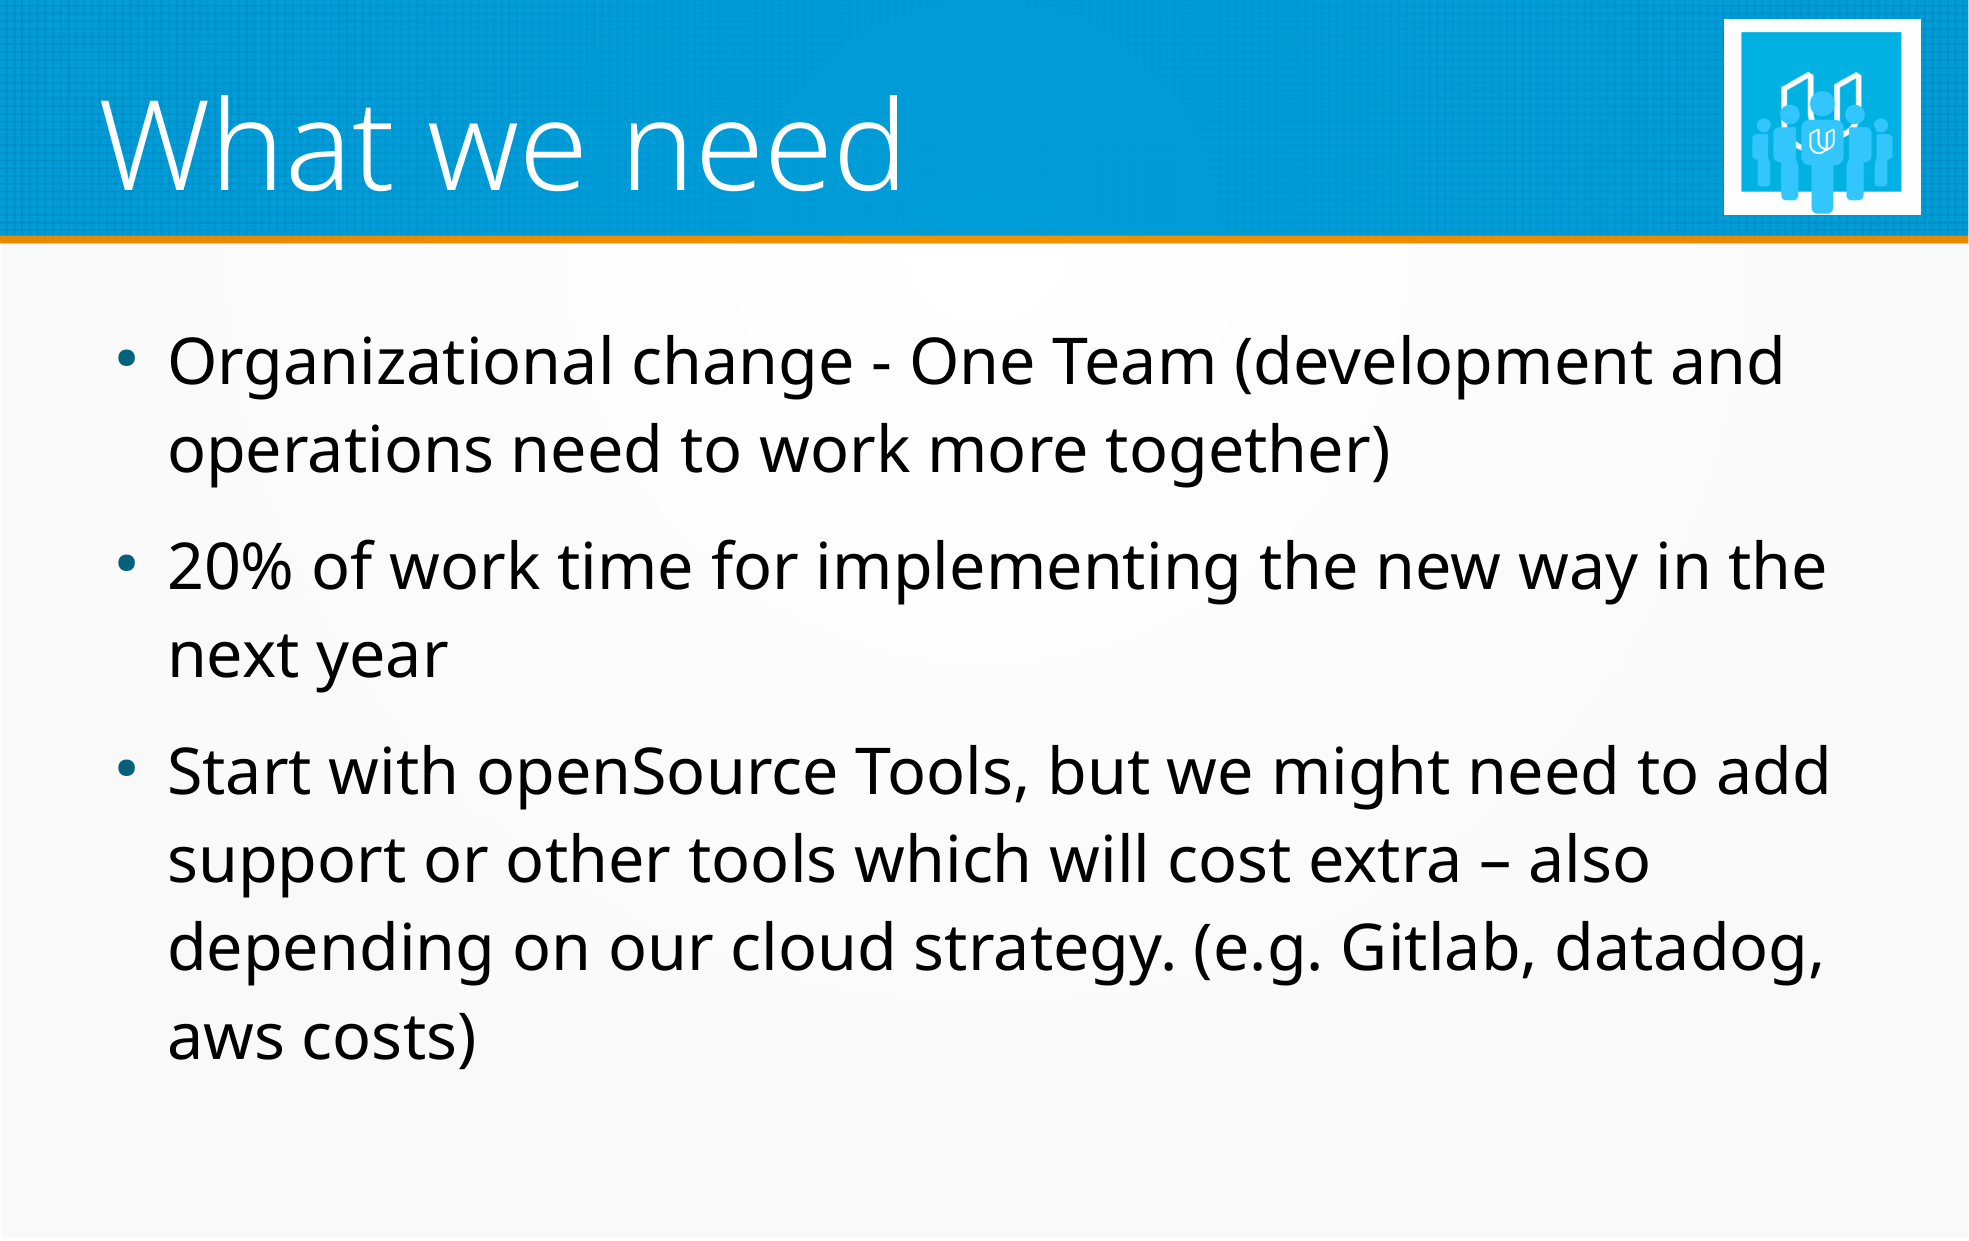

# What we need
Organizational change - One Team (development and operations need to work more together)
20% of work time for implementing the new way in the next year
Start with openSource Tools, but we might need to add support or other tools which will cost extra – also depending on our cloud strategy. (e.g. Gitlab, datadog, aws costs)